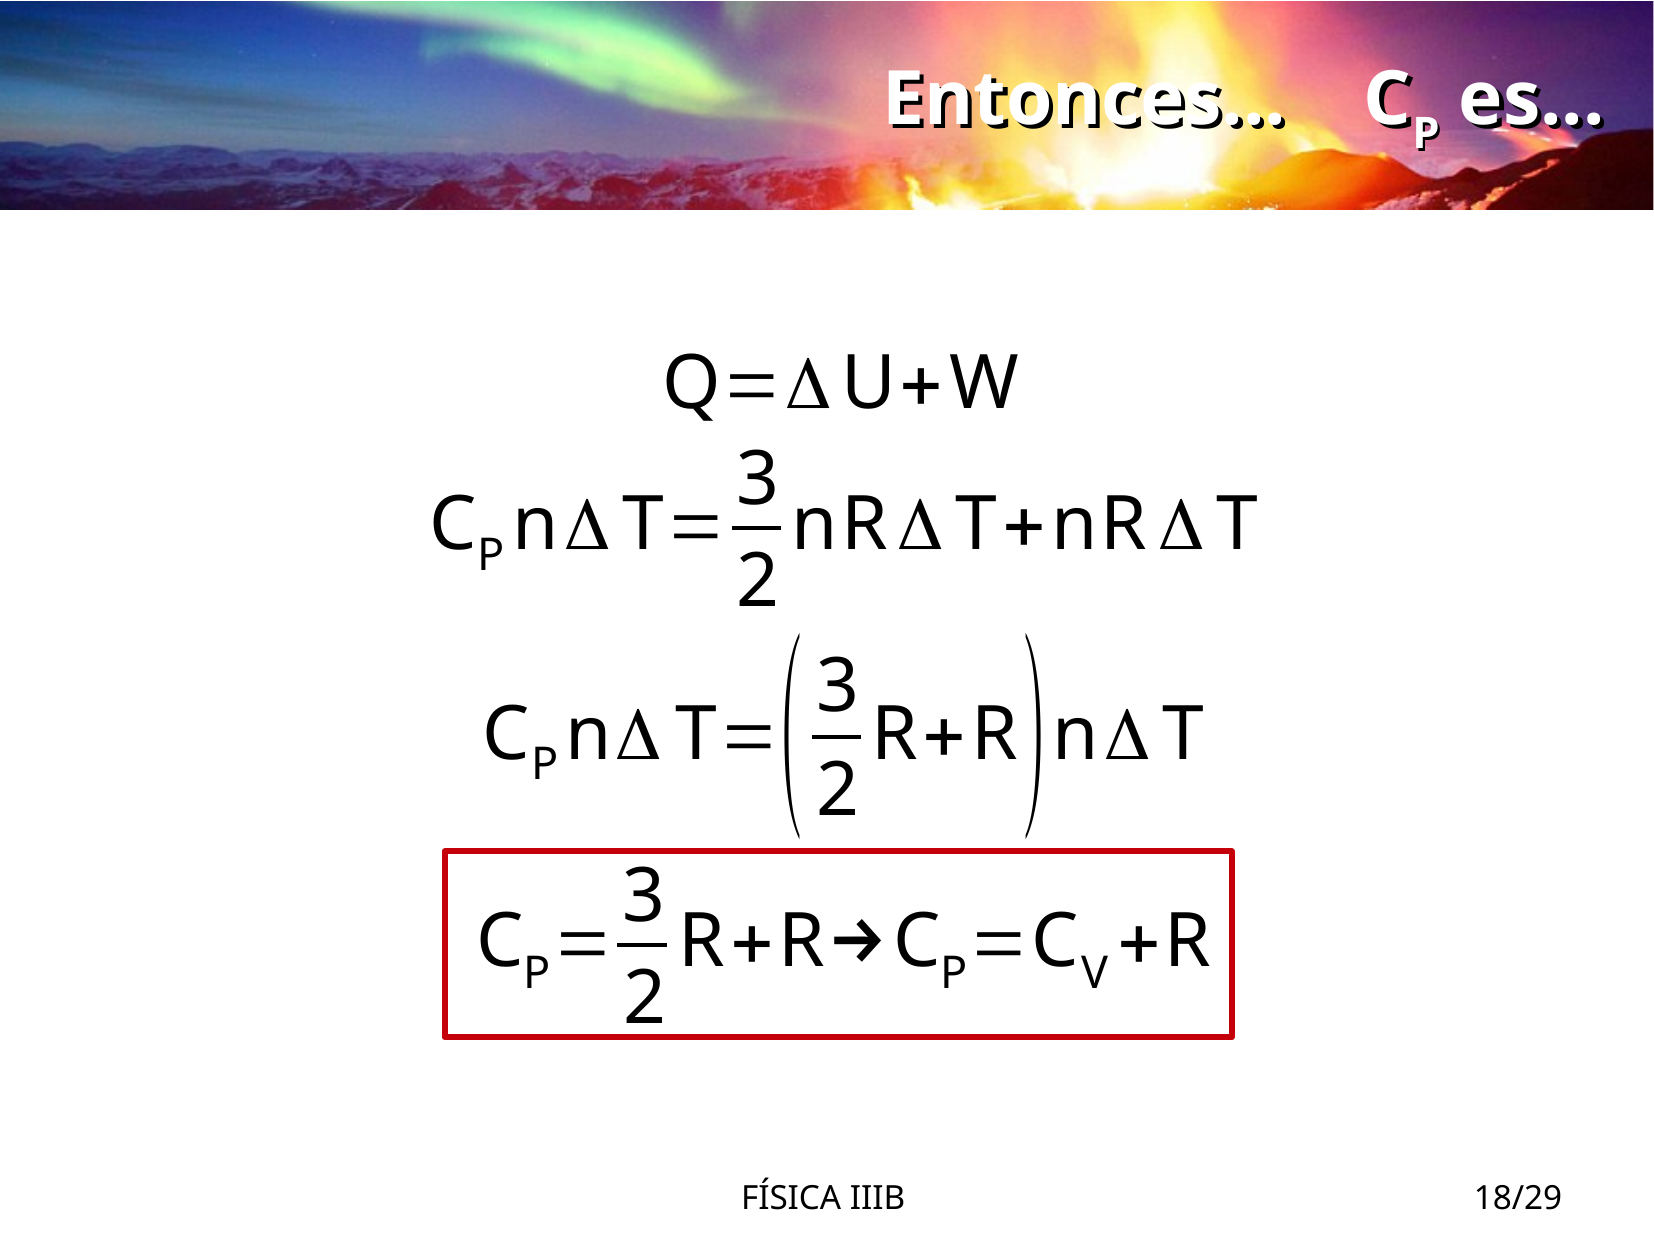

# Entonces... CP es...
FÍSICA IIIB
18